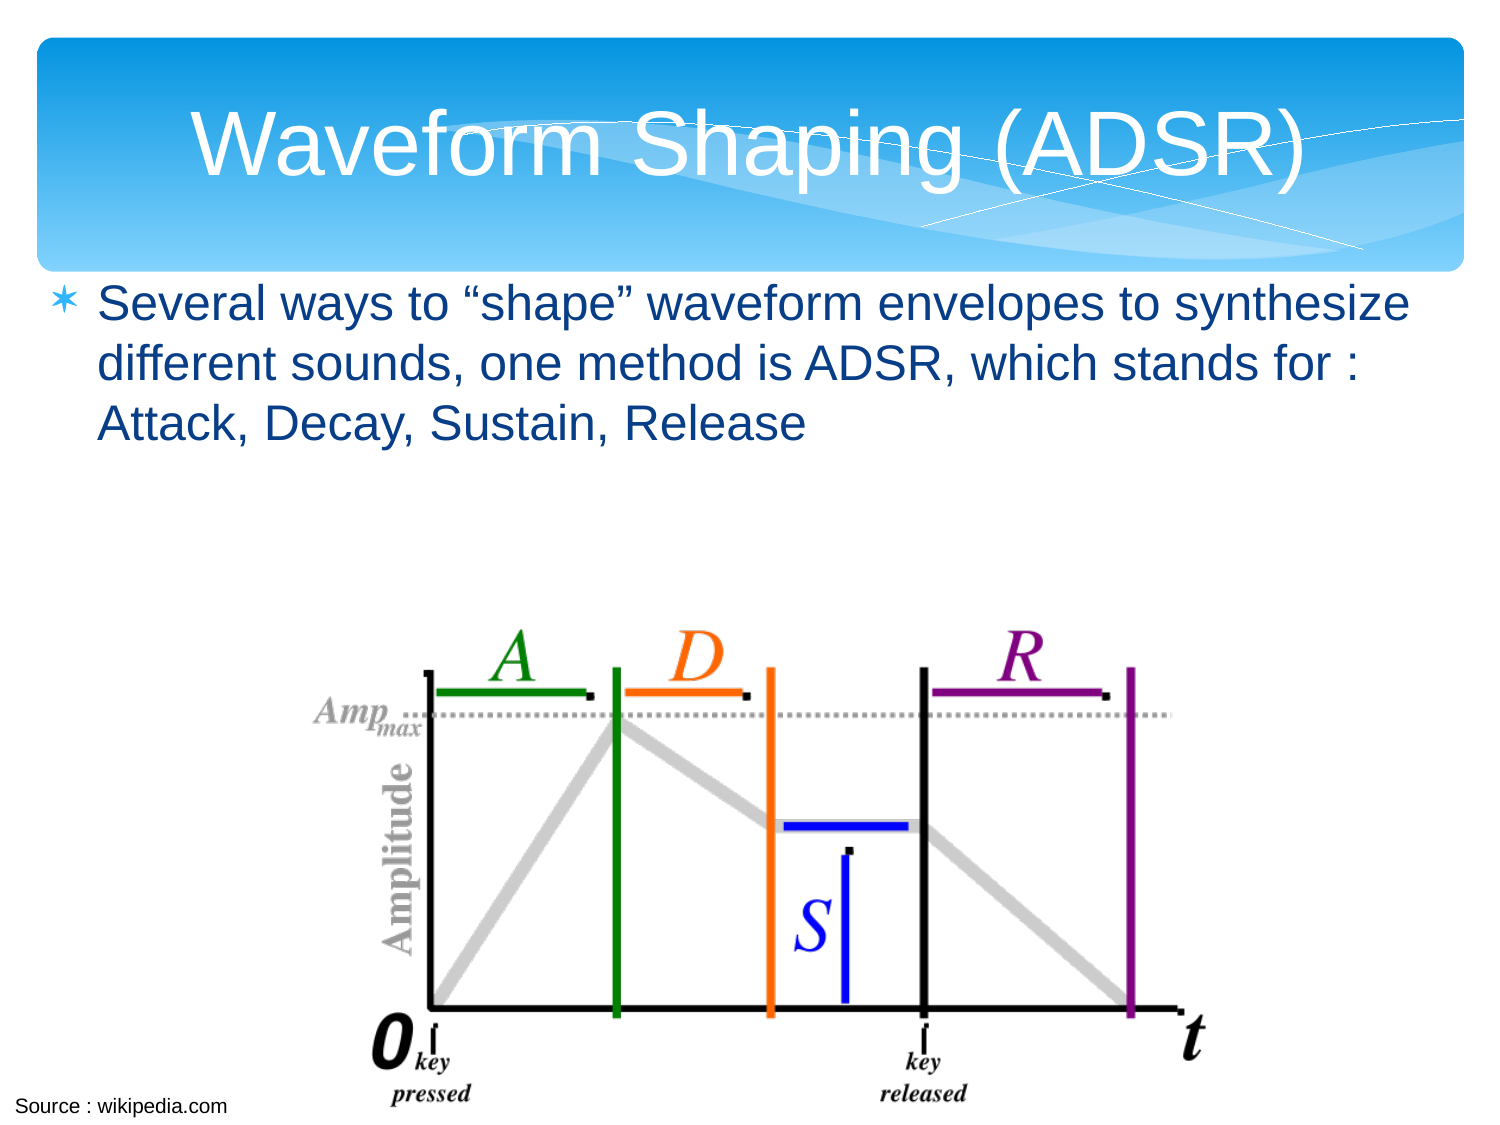

# Waveform Shaping (ADSR)
Several ways to “shape” waveform envelopes to synthesize different sounds, one method is ADSR, which stands for :
Attack, Decay, Sustain, Release
Source : wikipedia.com